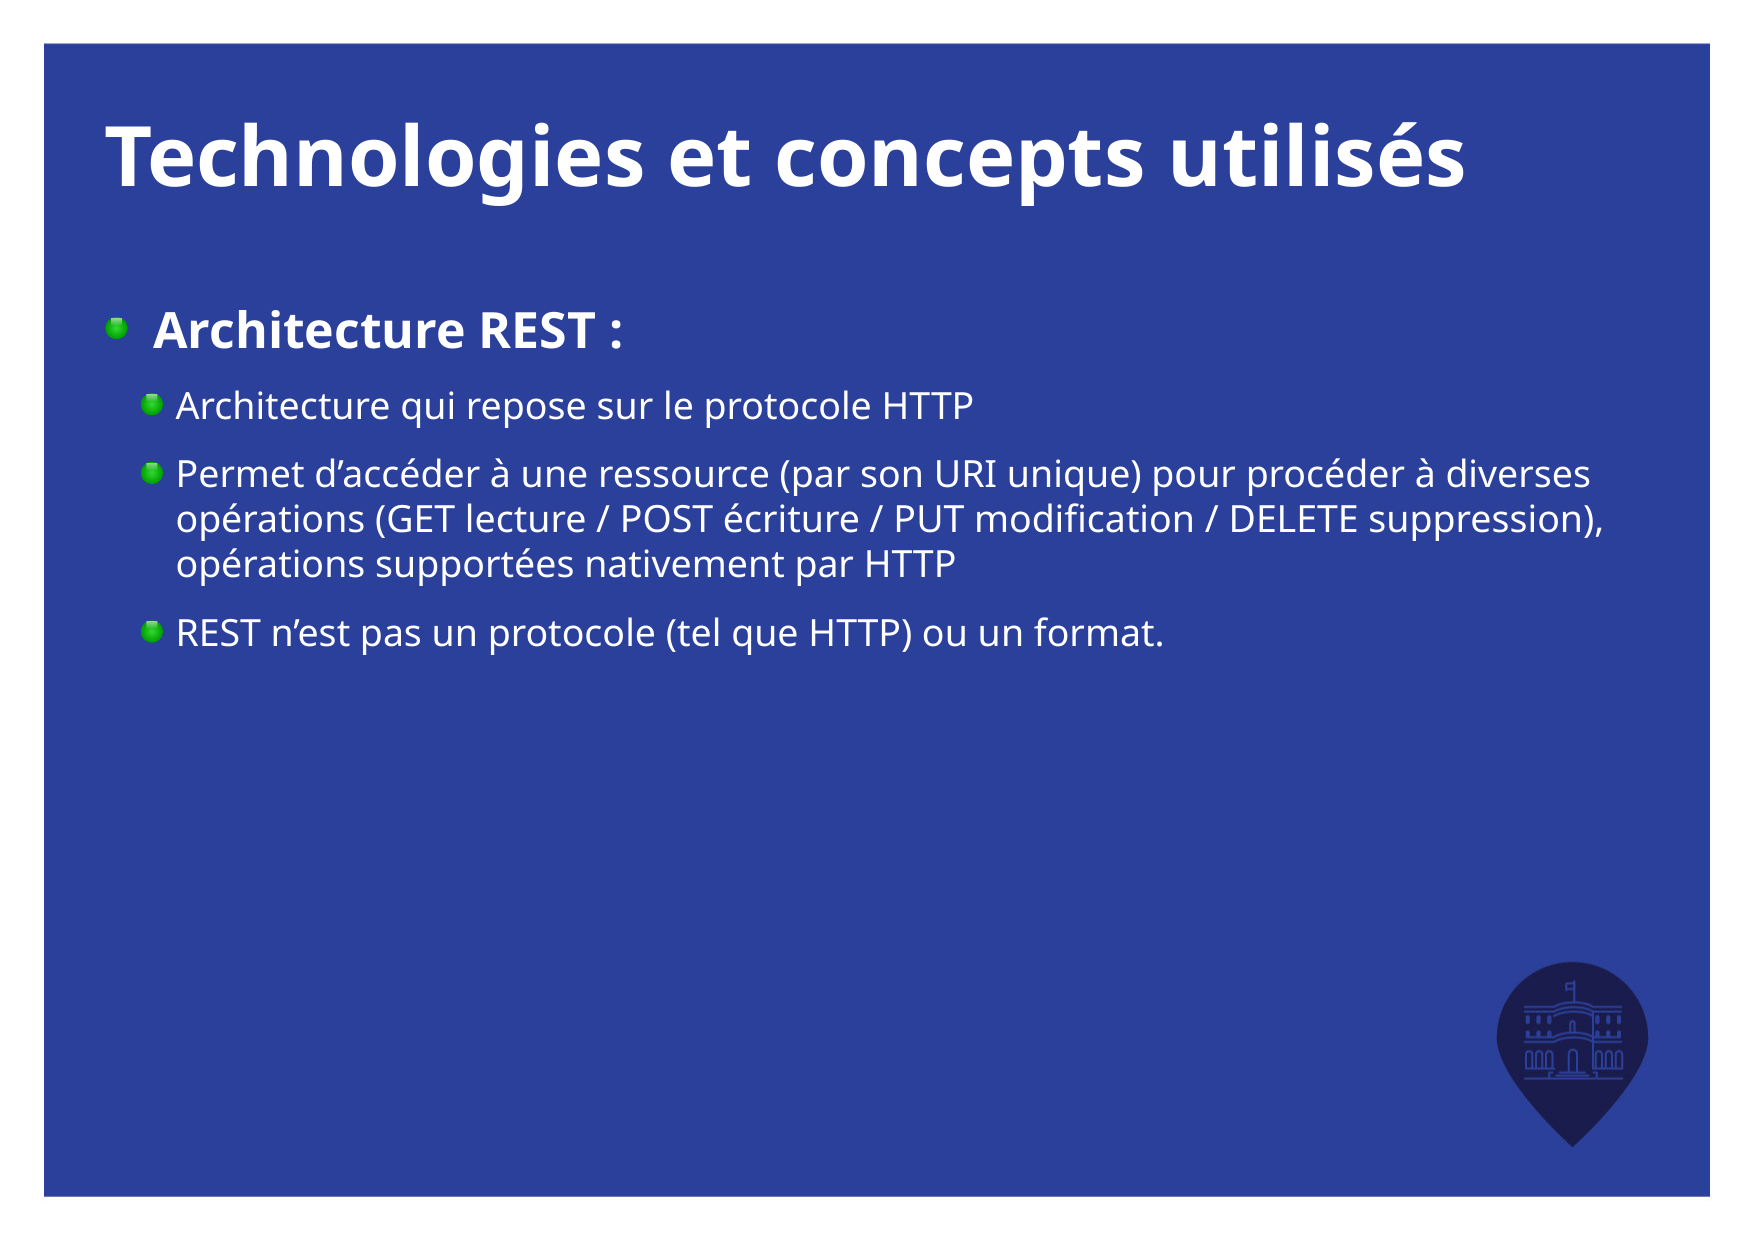

# Technologies et concepts utilisés
 Architecture REST :
Architecture qui repose sur le protocole HTTP
Permet d’accéder à une ressource (par son URI unique) pour procéder à diverses opérations (GET lecture / POST écriture / PUT modification / DELETE suppression), opérations supportées nativement par HTTP
REST n’est pas un protocole (tel que HTTP) ou un format.